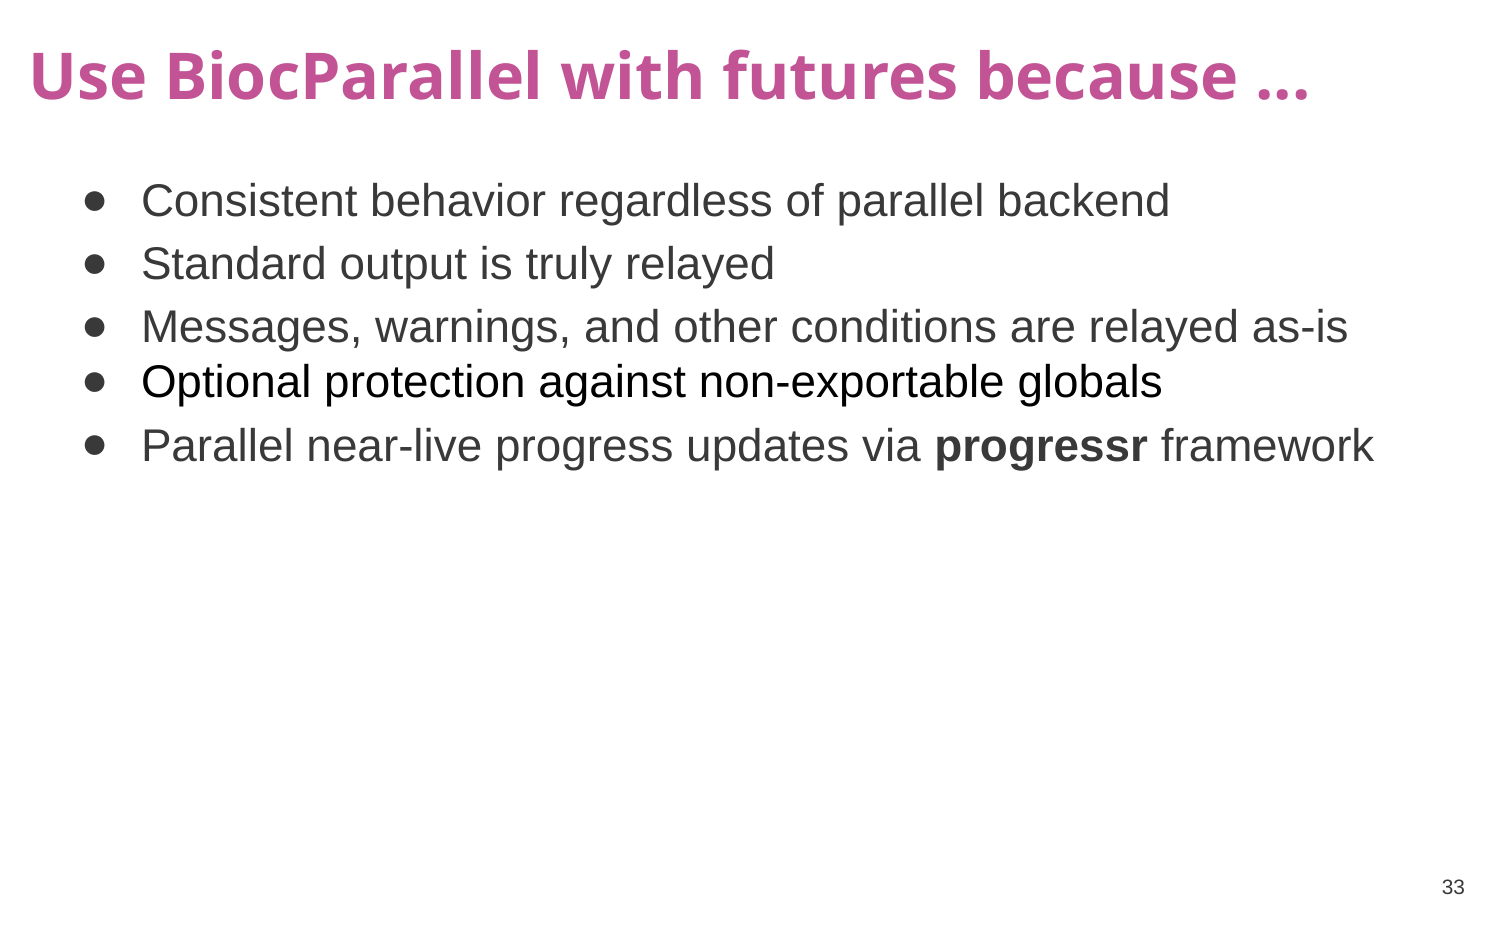

# Use BiocParallel with futures because ...
Consistent behavior regardless of parallel backend
Standard output is truly relayed
Messages, warnings, and other conditions are relayed as-is
Optional protection against non-exportable globals
Parallel near-live progress updates via progressr framework